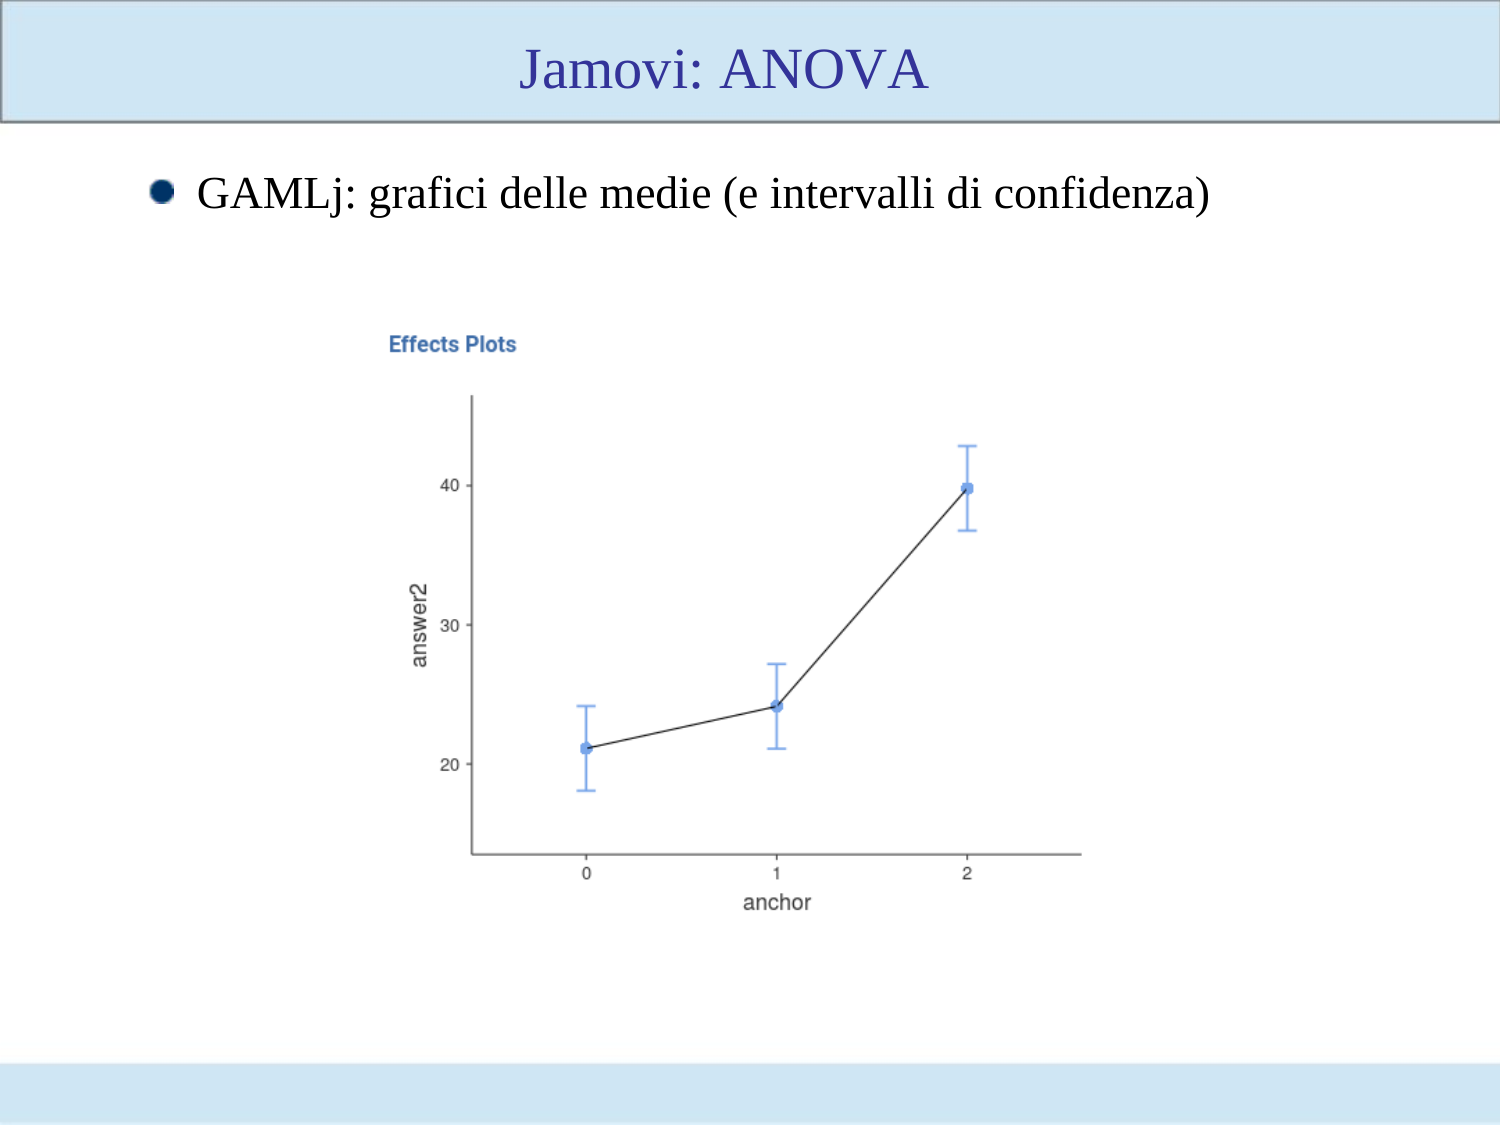

# Jamovi: ANOVA
 GAMLj: grafici delle medie (e intervalli di confidenza)
120